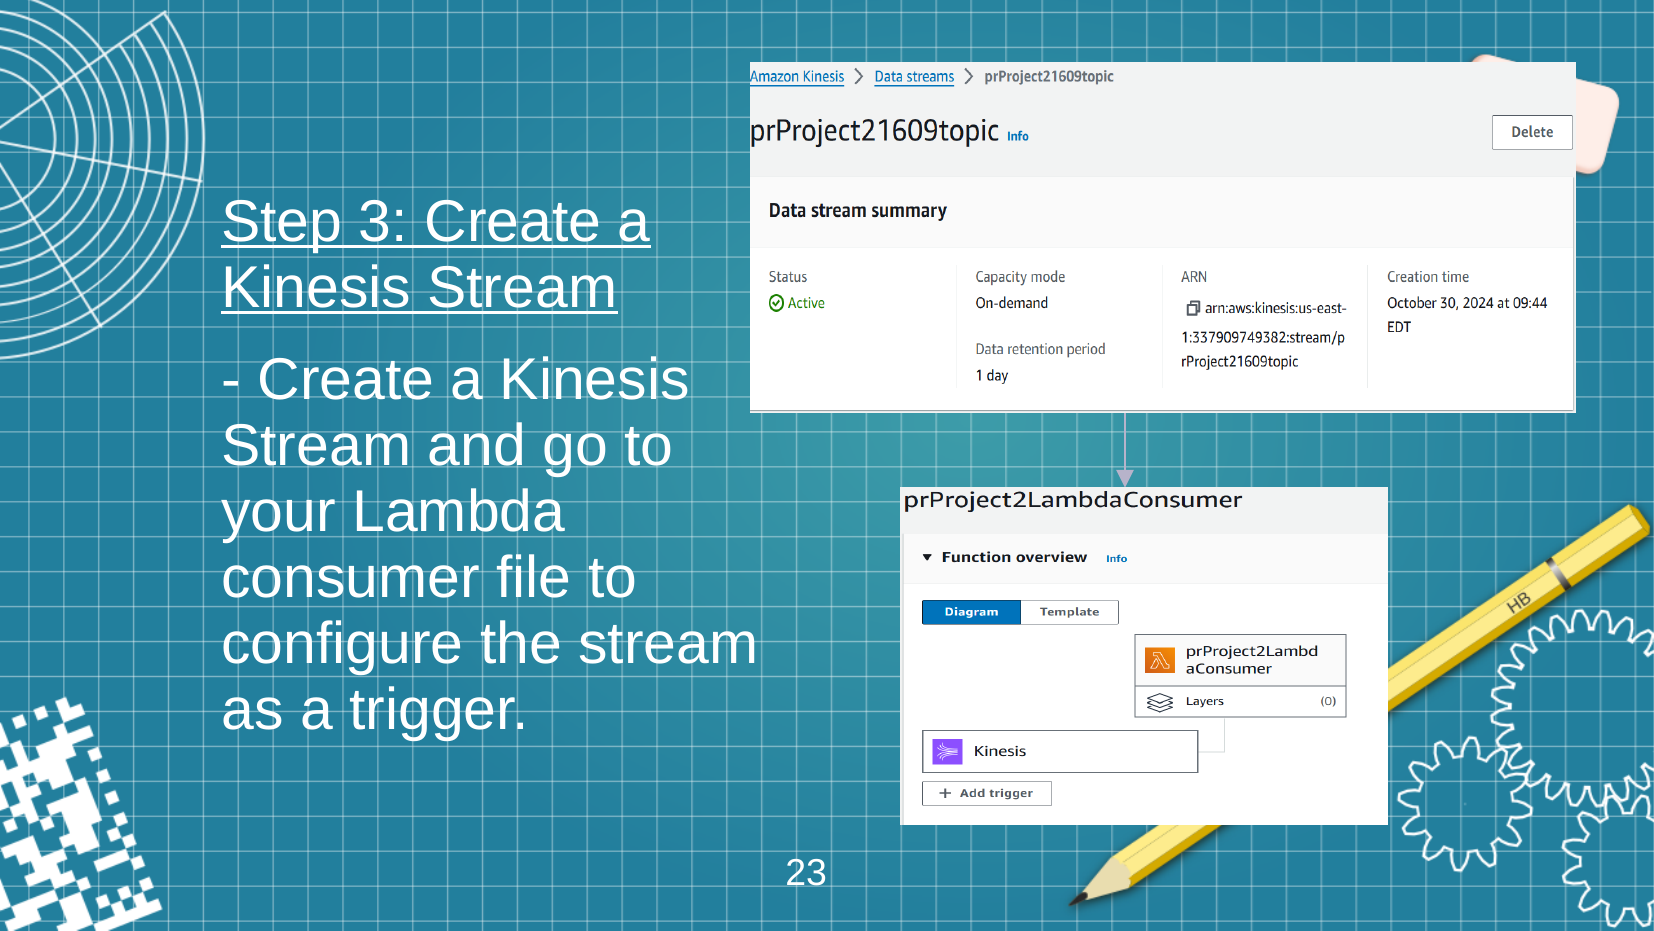

# Step 3: Create a Kinesis Stream
- Create a Kinesis Stream and go to your Lambda consumer file to configure the stream as a trigger.